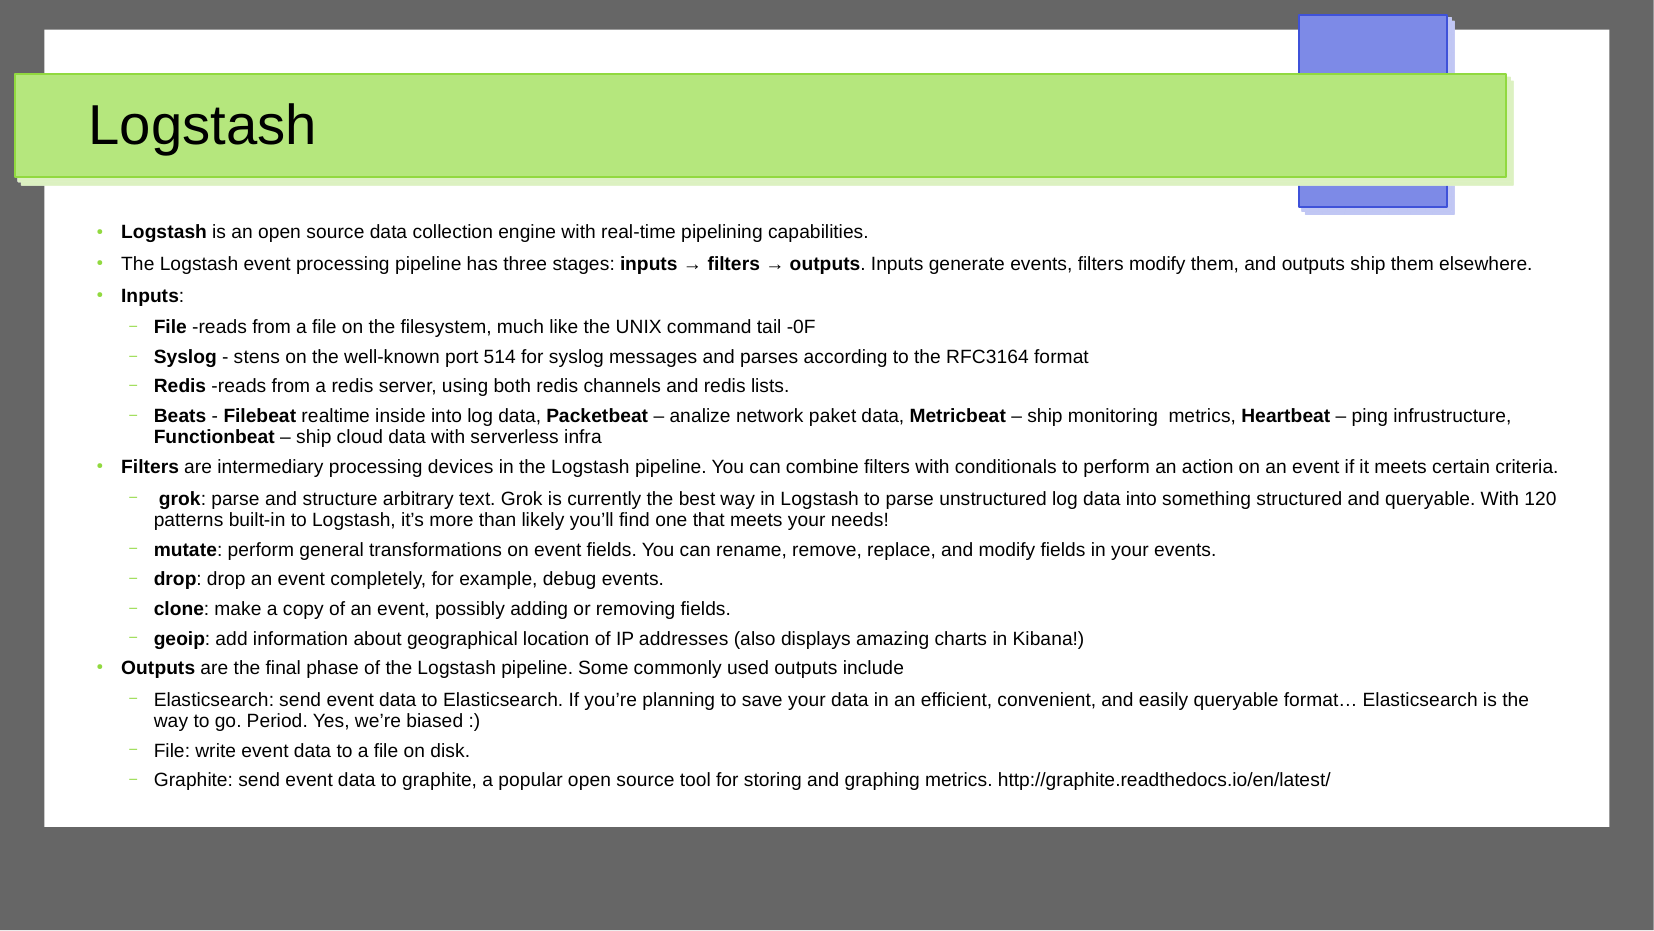

# Logstash
Logstash is an open source data collection engine with real-time pipelining capabilities.
The Logstash event processing pipeline has three stages: inputs → filters → outputs. Inputs generate events, filters modify them, and outputs ship them elsewhere.
Inputs:
File -reads from a file on the filesystem, much like the UNIX command tail -0F
Syslog - stens on the well-known port 514 for syslog messages and parses according to the RFC3164 format
Redis -reads from a redis server, using both redis channels and redis lists.
Beats - Filebeat realtime inside into log data, Packetbeat – analize network paket data, Metricbeat – ship monitoring metrics, Heartbeat – ping infrustructure, Functionbeat – ship cloud data with serverless infra
Filters are intermediary processing devices in the Logstash pipeline. You can combine filters with conditionals to perform an action on an event if it meets certain criteria.
 grok: parse and structure arbitrary text. Grok is currently the best way in Logstash to parse unstructured log data into something structured and queryable. With 120 patterns built-in to Logstash, it’s more than likely you’ll find one that meets your needs!
mutate: perform general transformations on event fields. You can rename, remove, replace, and modify fields in your events.
drop: drop an event completely, for example, debug events.
clone: make a copy of an event, possibly adding or removing fields.
geoip: add information about geographical location of IP addresses (also displays amazing charts in Kibana!)
Outputs are the final phase of the Logstash pipeline. Some commonly used outputs include
Elasticsearch: send event data to Elasticsearch. If you’re planning to save your data in an efficient, convenient, and easily queryable format…​ Elasticsearch is the way to go. Period. Yes, we’re biased :)
File: write event data to a file on disk.
Graphite: send event data to graphite, a popular open source tool for storing and graphing metrics. http://graphite.readthedocs.io/en/latest/